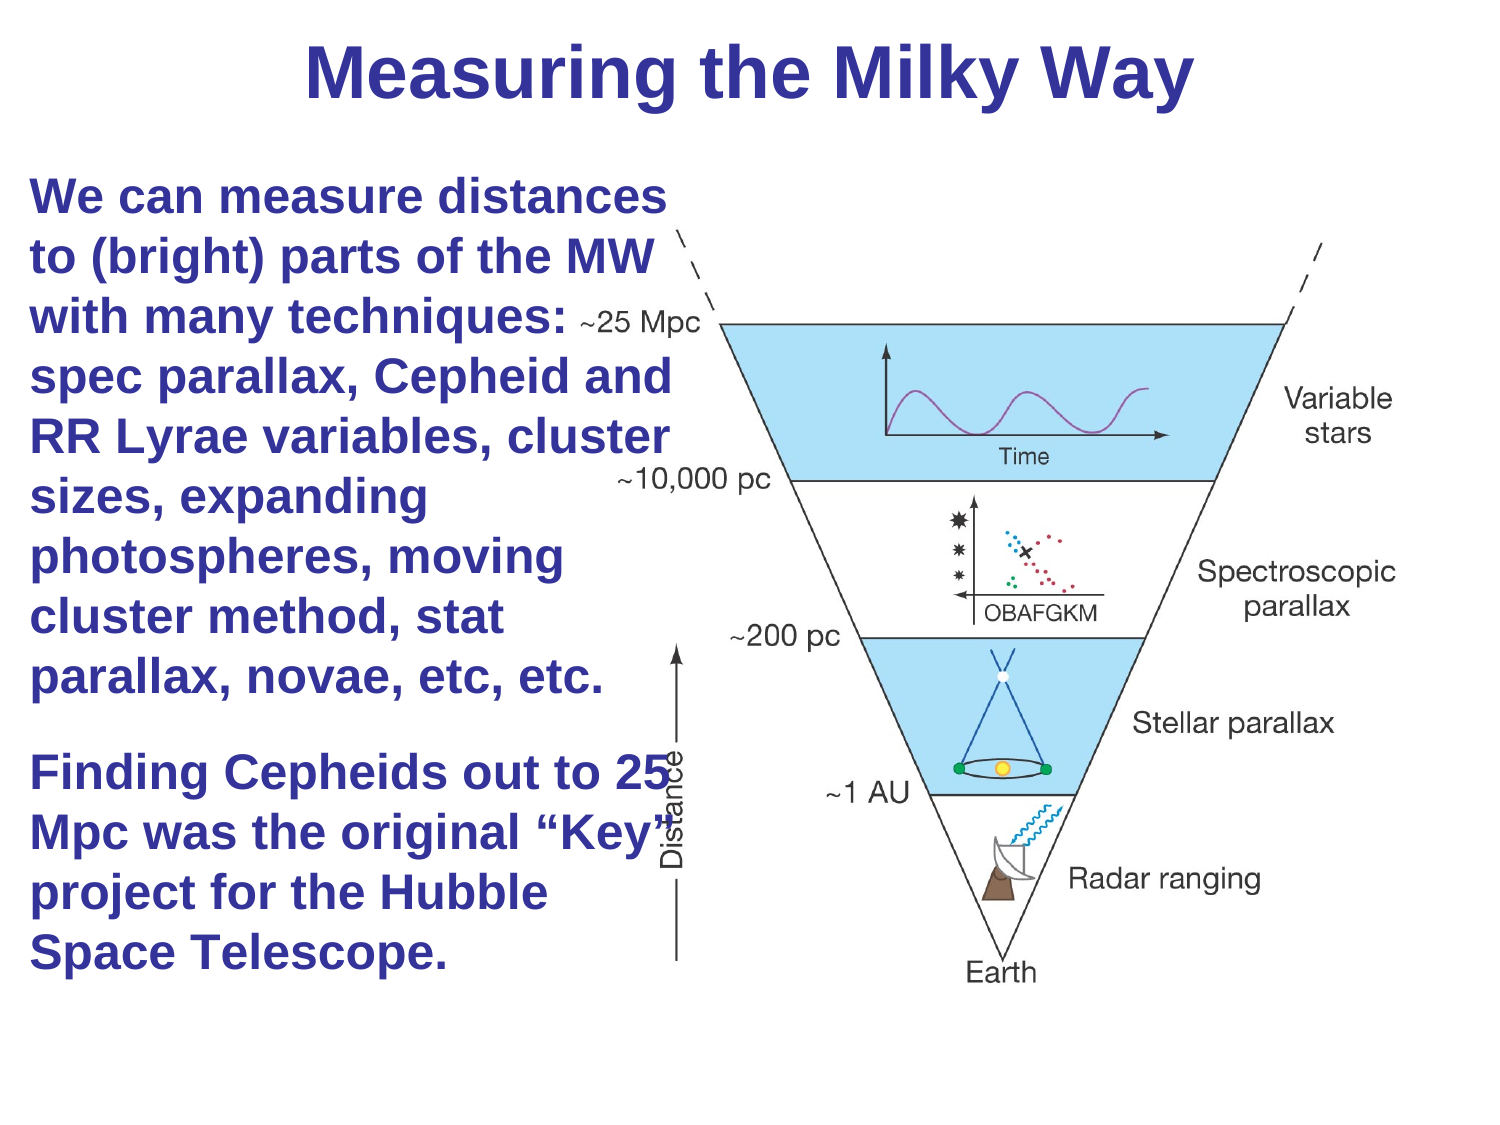

# Measuring the Milky Way
We can measure distances to (bright) parts of the MW with many techniques: spec parallax, Cepheid and RR Lyrae variables, cluster sizes, expanding photospheres, moving cluster method, stat parallax, novae, etc, etc.
Finding Cepheids out to 25 Mpc was the original “Key” project for the Hubble Space Telescope.